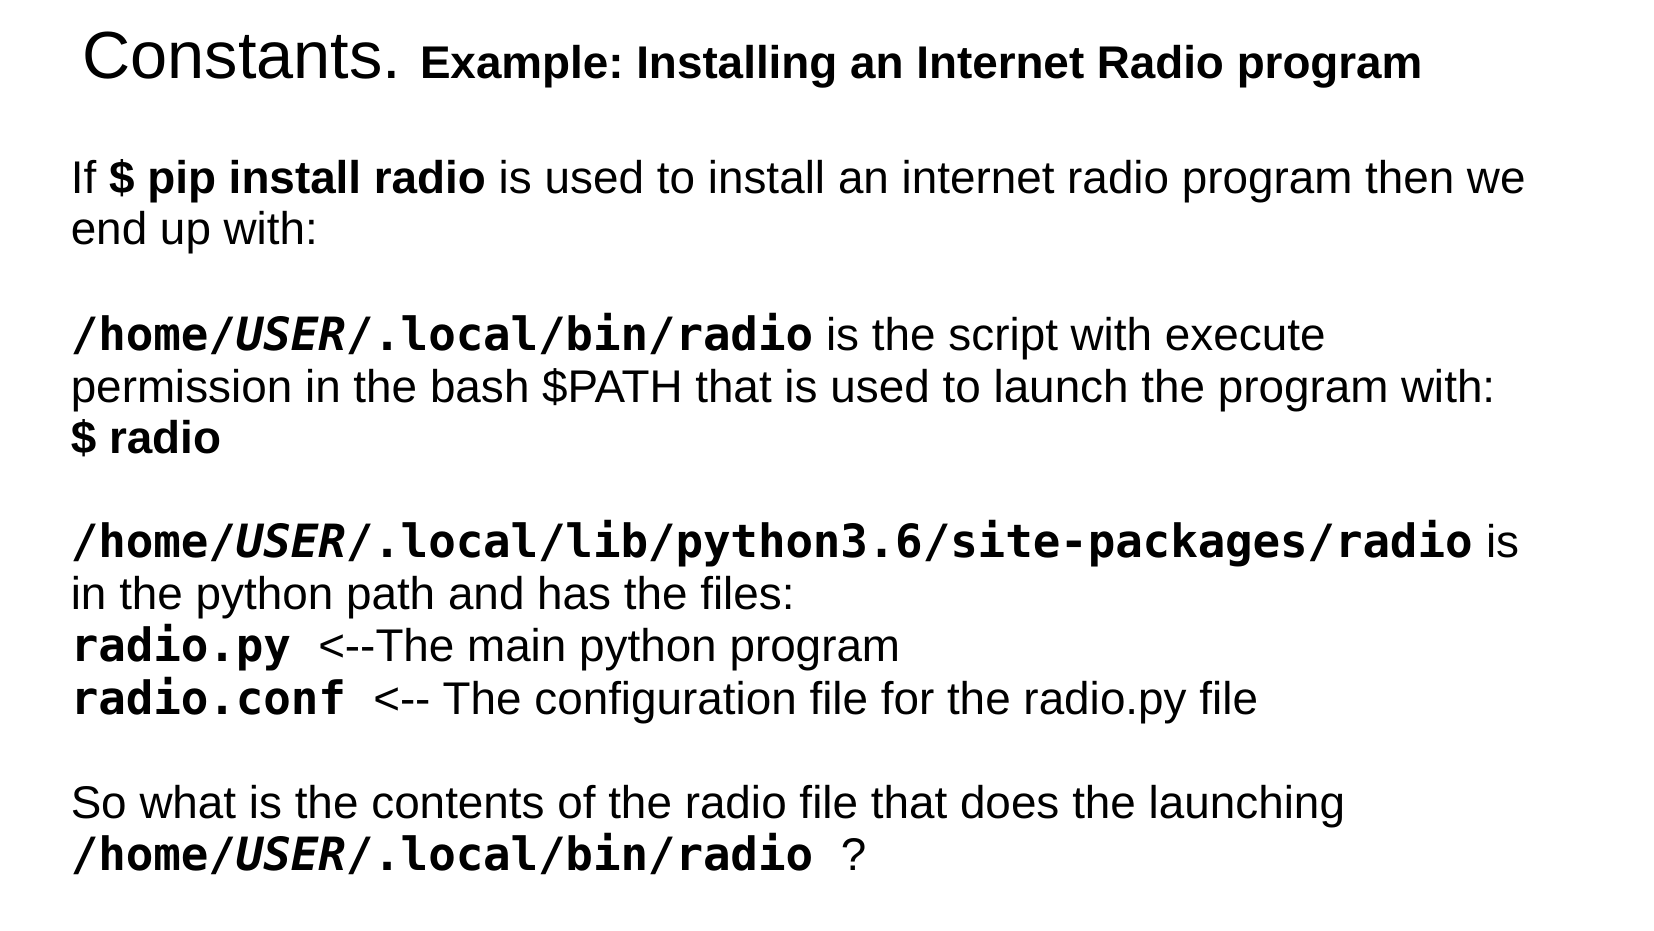

# Constants. Example: Installing an Internet Radio program
If $ pip install radio is used to install an internet radio program then we end up with:
/home/USER/.local/bin/radio is the script with execute permission in the bash $PATH that is used to launch the program with:
$ radio
/home/USER/.local/lib/python3.6/site-packages/radio is in the python path and has the files:
radio.py <--The main python program
radio.conf <-- The configuration file for the radio.py file
So what is the contents of the radio file that does the launching /home/USER/.local/bin/radio ?